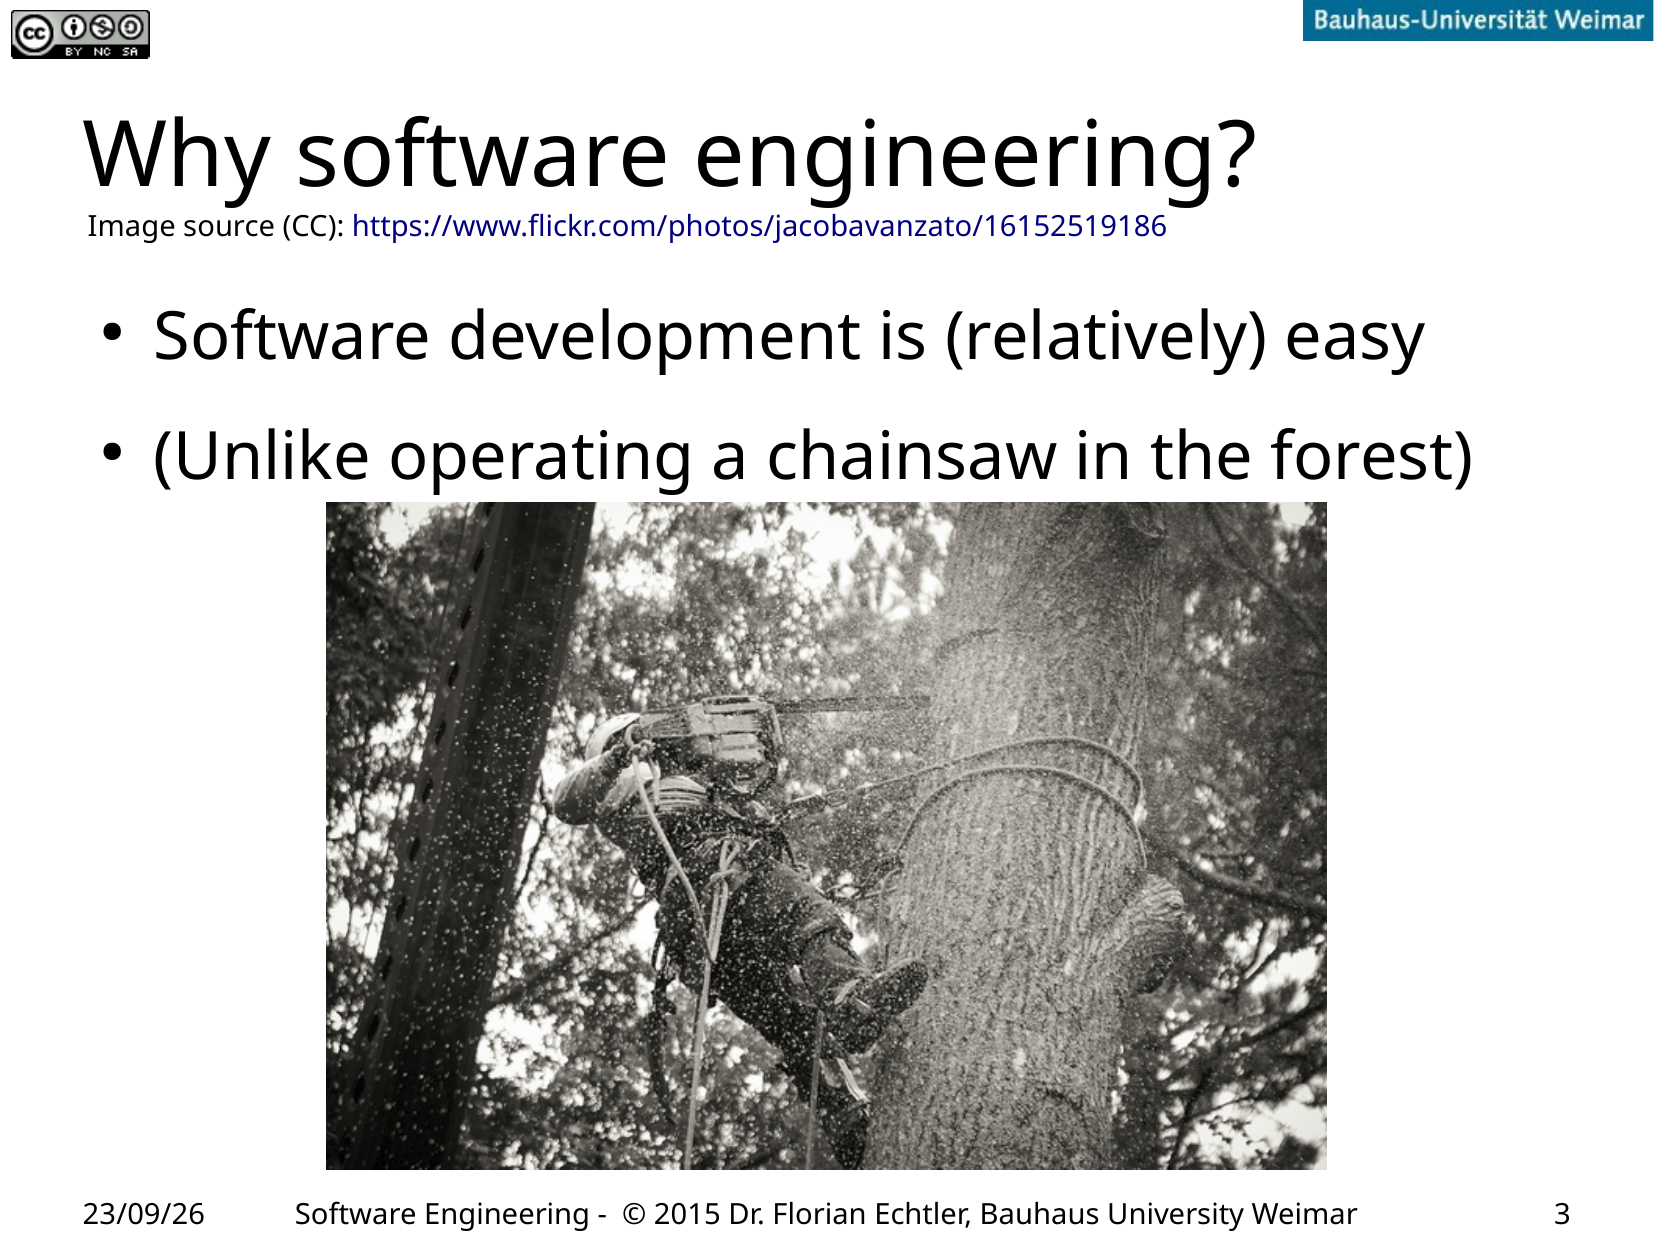

# Why software engineering?
Image source (CC): https://www.flickr.com/photos/jacobavanzato/16152519186
Software development is (relatively) easy
(Unlike operating a chainsaw in the forest)
Software Engineering - © 2015 Dr. Florian Echtler, Bauhaus University Weimar
3